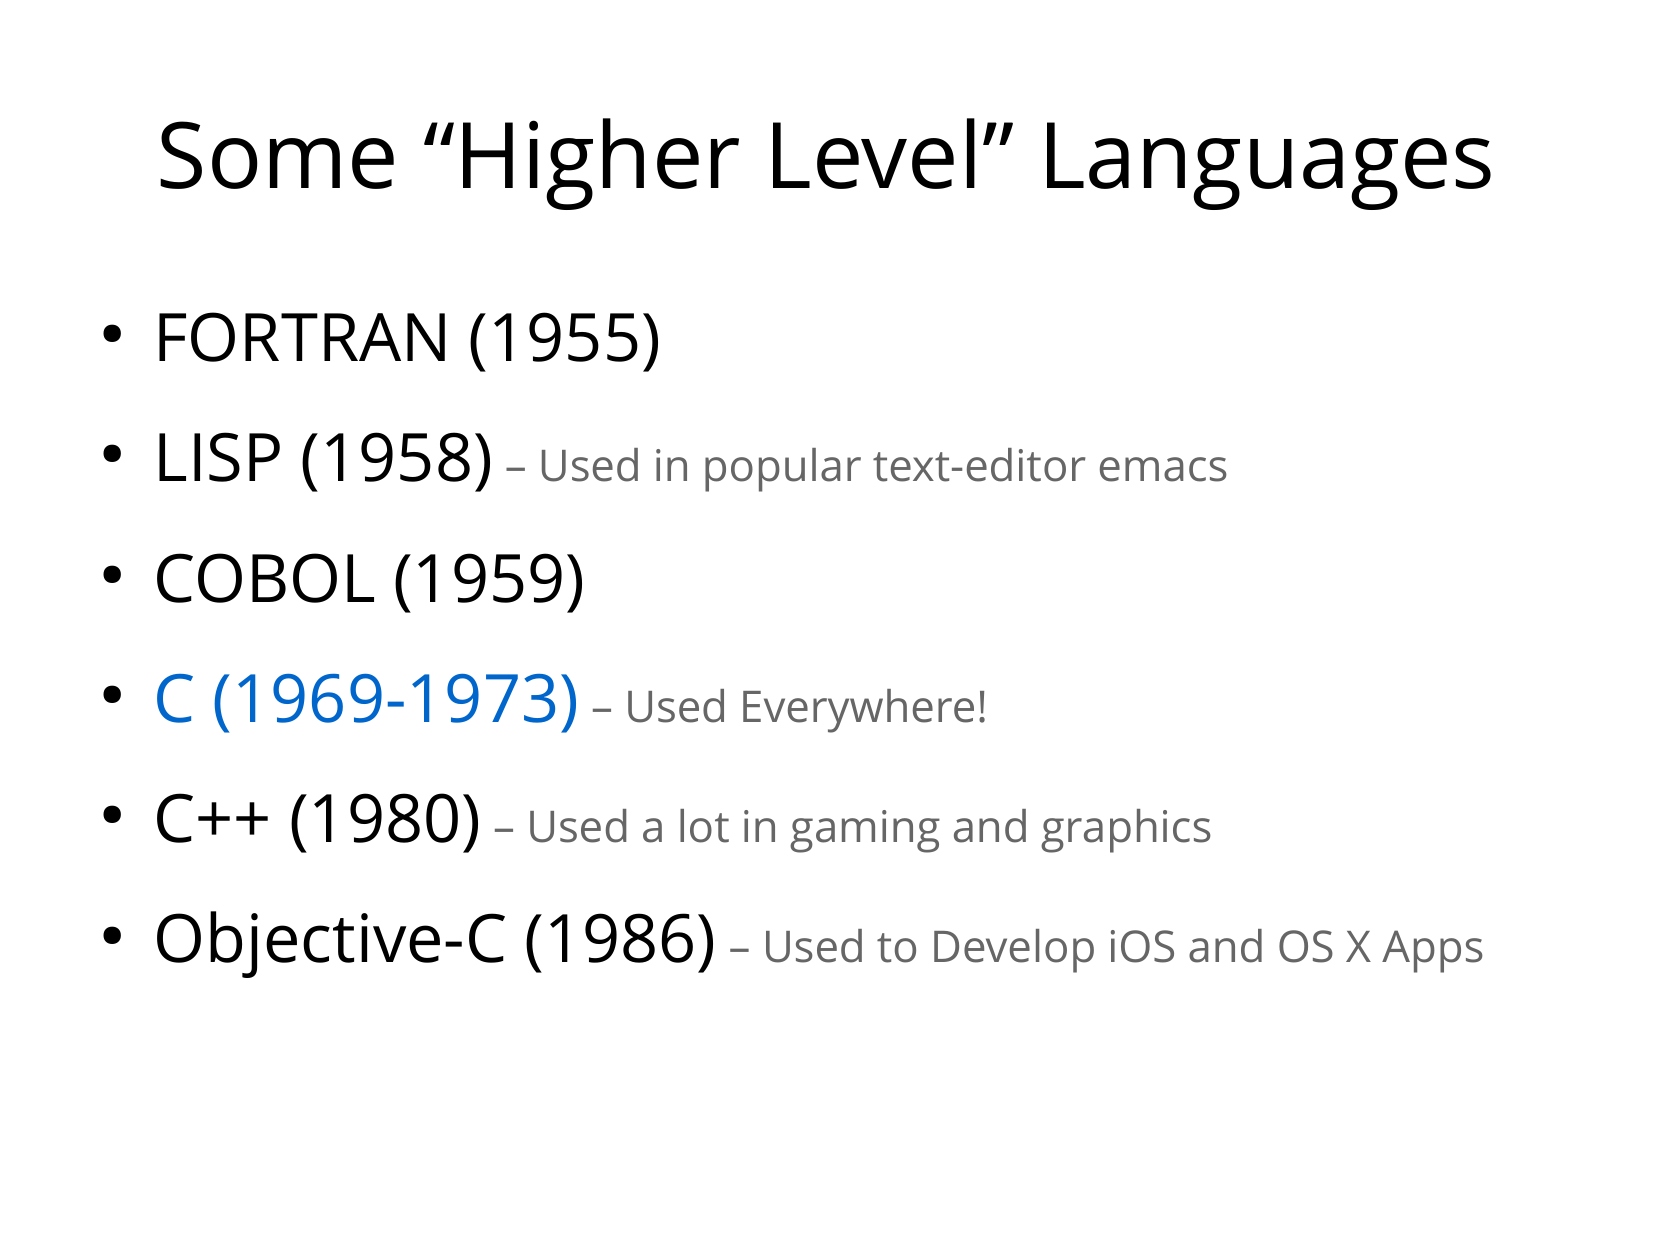

# Some “Higher Level” Languages
FORTRAN (1955)
LISP (1958) – Used in popular text-editor emacs
COBOL (1959)
C (1969-1973) – Used Everywhere!
C++ (1980) – Used a lot in gaming and graphics
Objective-C (1986) – Used to Develop iOS and OS X Apps